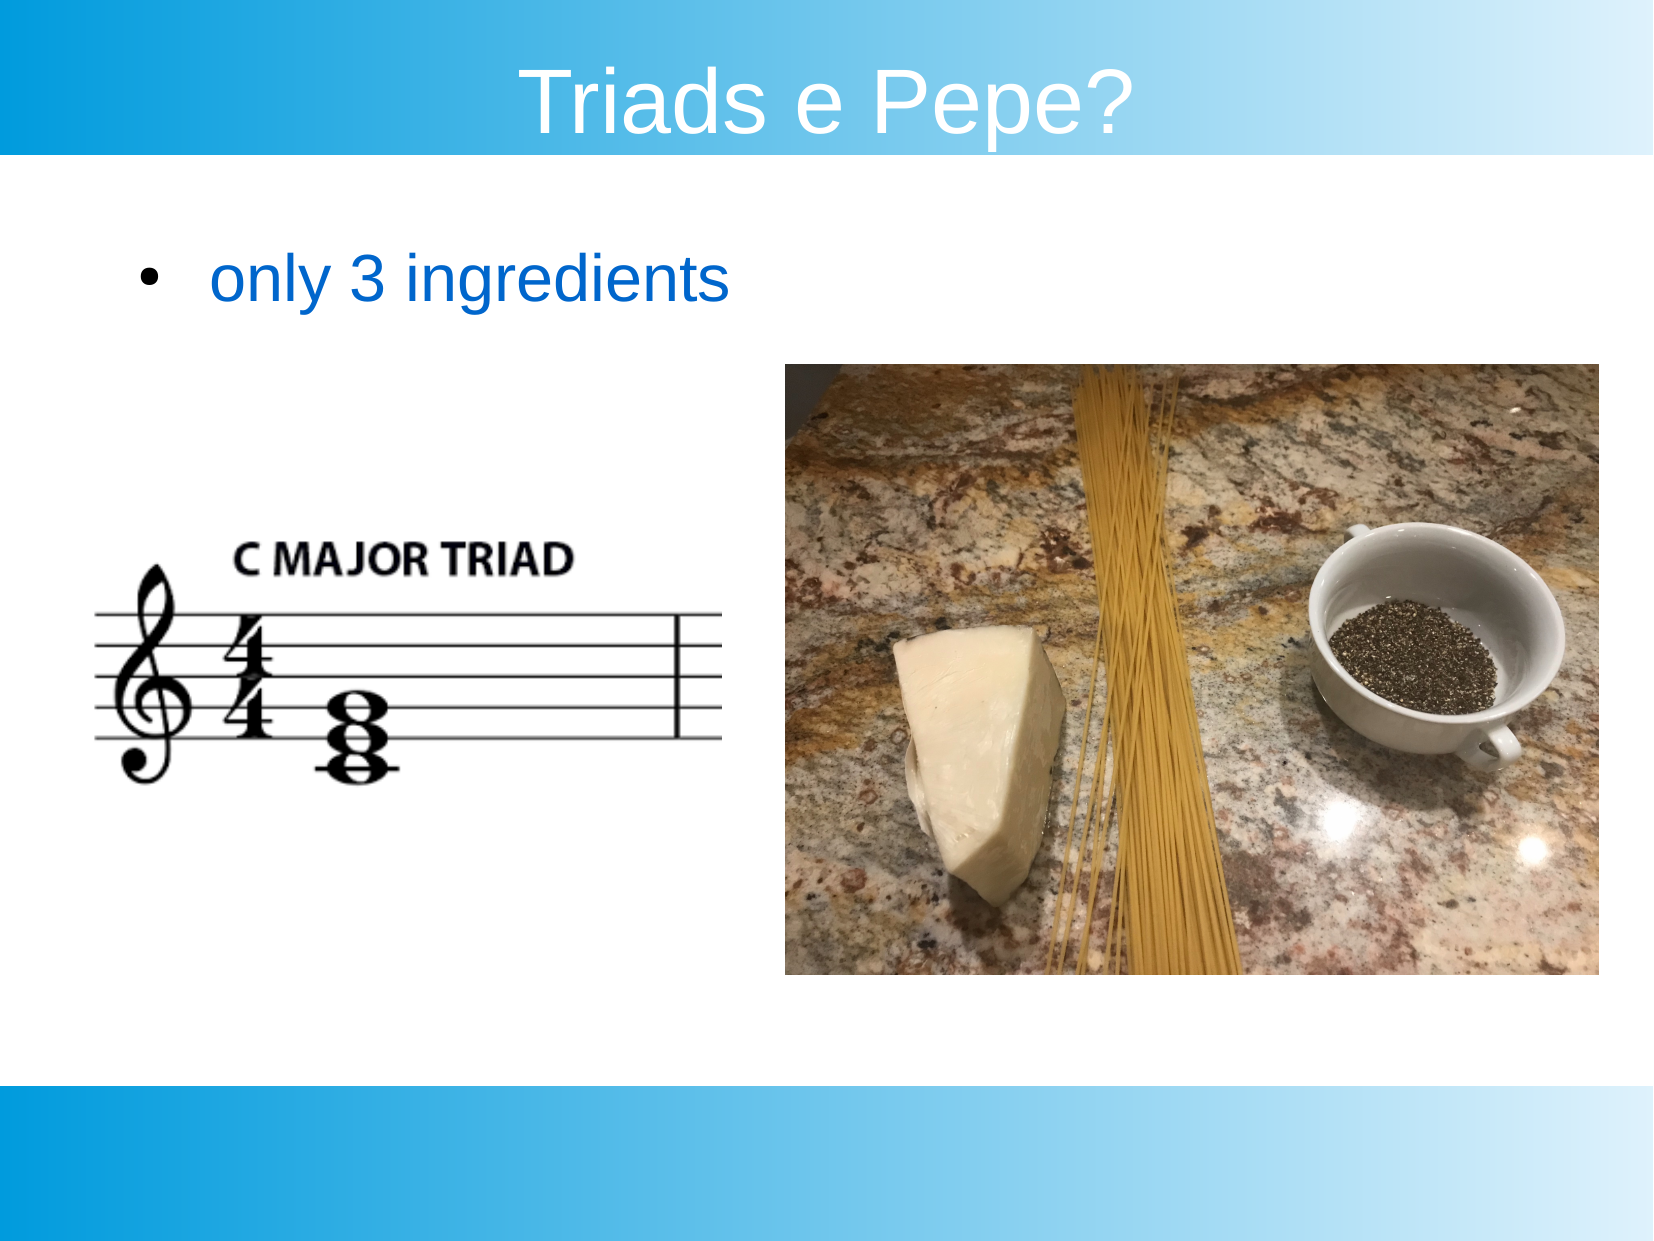

# Triads e Pepe?
 only 3 ingredients